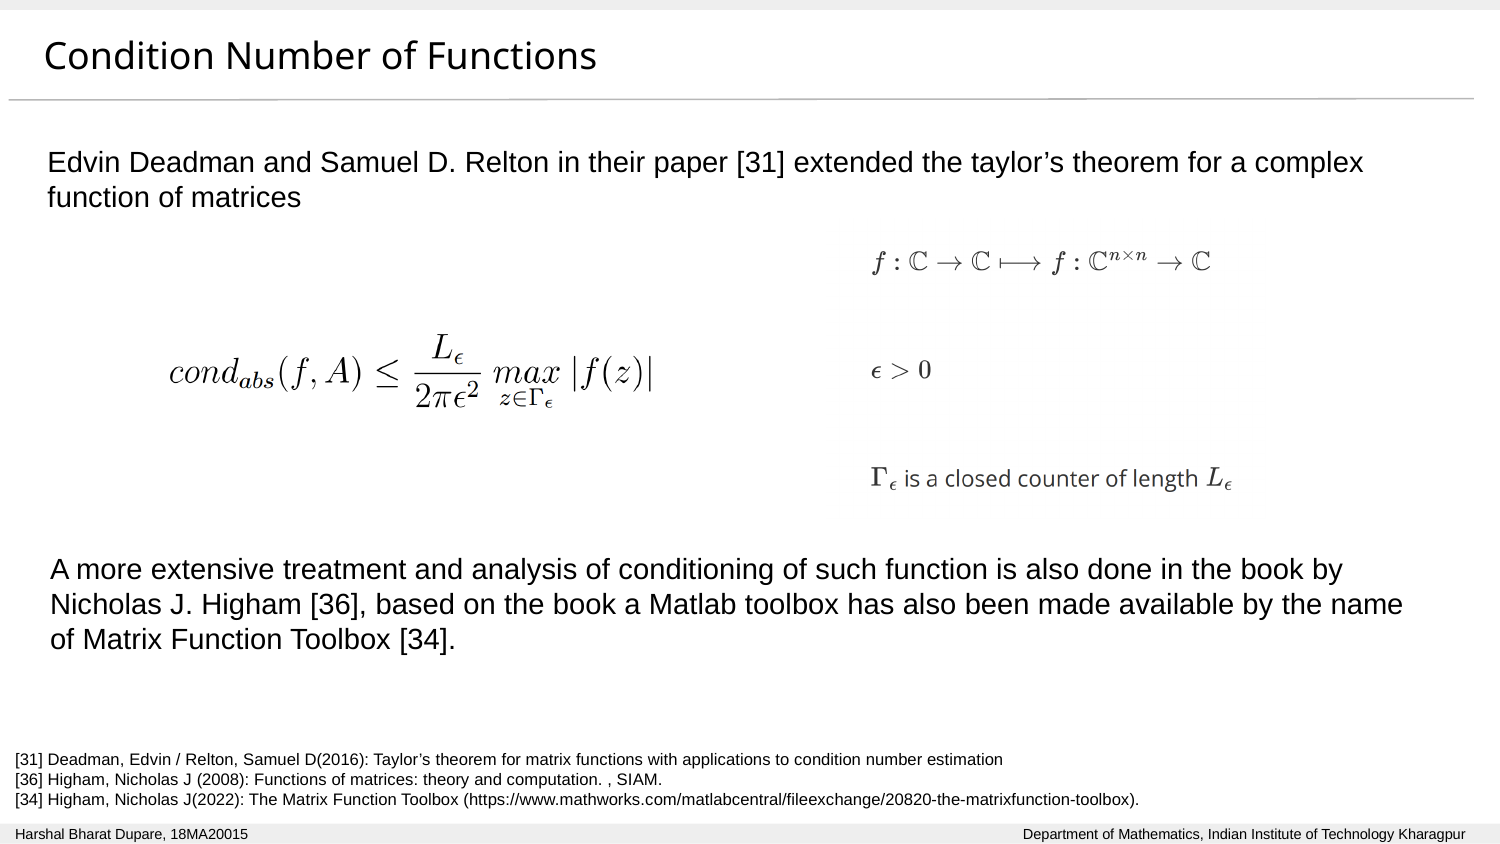

Condition Number of Functions
Edvin Deadman and Samuel D. Relton in their paper [31] extended the taylor’s theorem for a complex function of matrices
A more extensive treatment and analysis of conditioning of such function is also done in the book by Nicholas J. Higham [36], based on the book a Matlab toolbox has also been made available by the name of Matrix Function Toolbox [34].
[31] Deadman, Edvin / Relton, Samuel D(2016): Taylor’s theorem for matrix functions with applications to condition number estimation
[36] Higham, Nicholas J (2008): Functions of matrices: theory and computation. , SIAM.
[34] Higham, Nicholas J(2022): The Matrix Function Toolbox (https://www.mathworks.com/matlabcentral/fileexchange/20820-the-matrixfunction-toolbox).
Harshal Bharat Dupare, 18MA20015 Department of Mathematics, Indian Institute of Technology Kharagpur